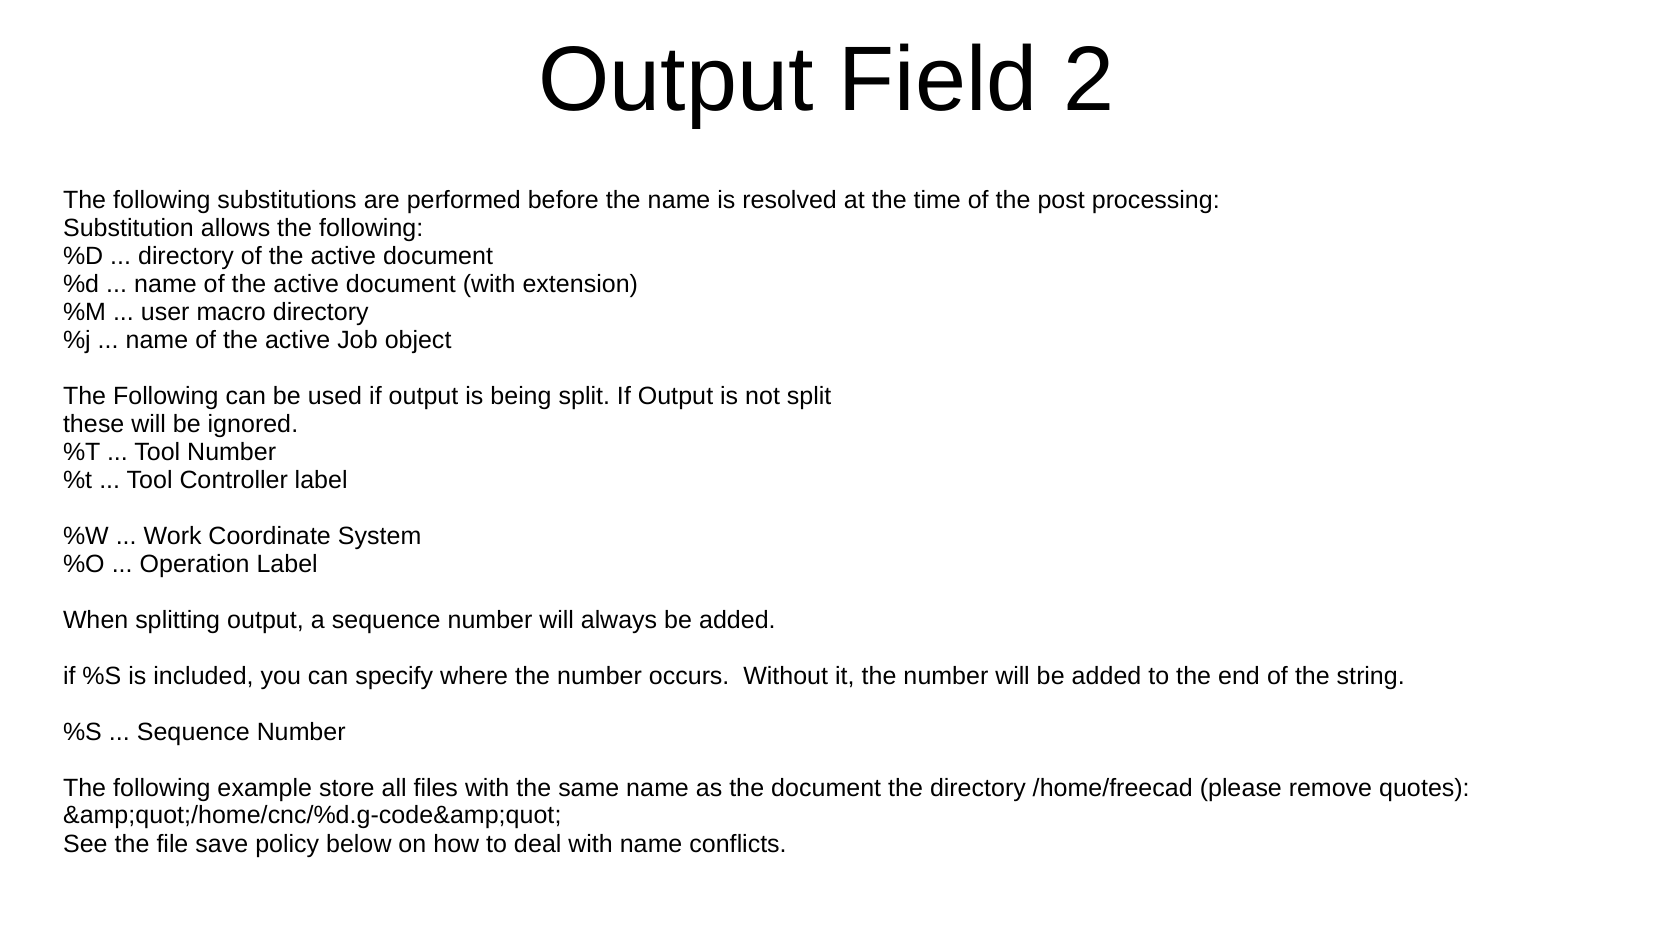

# Output Field 2
The following substitutions are performed before the name is resolved at the time of the post processing:
Substitution allows the following:
%D ... directory of the active document
%d ... name of the active document (with extension)
%M ... user macro directory
%j ... name of the active Job object
The Following can be used if output is being split. If Output is not split
these will be ignored.
%T ... Tool Number
%t ... Tool Controller label
%W ... Work Coordinate System
%O ... Operation Label
When splitting output, a sequence number will always be added.
if %S is included, you can specify where the number occurs. Without it, the number will be added to the end of the string.
%S ... Sequence Number
The following example store all files with the same name as the document the directory /home/freecad (please remove quotes):
&amp;quot;/home/cnc/%d.g-code&amp;quot;
See the file save policy below on how to deal with name conflicts.